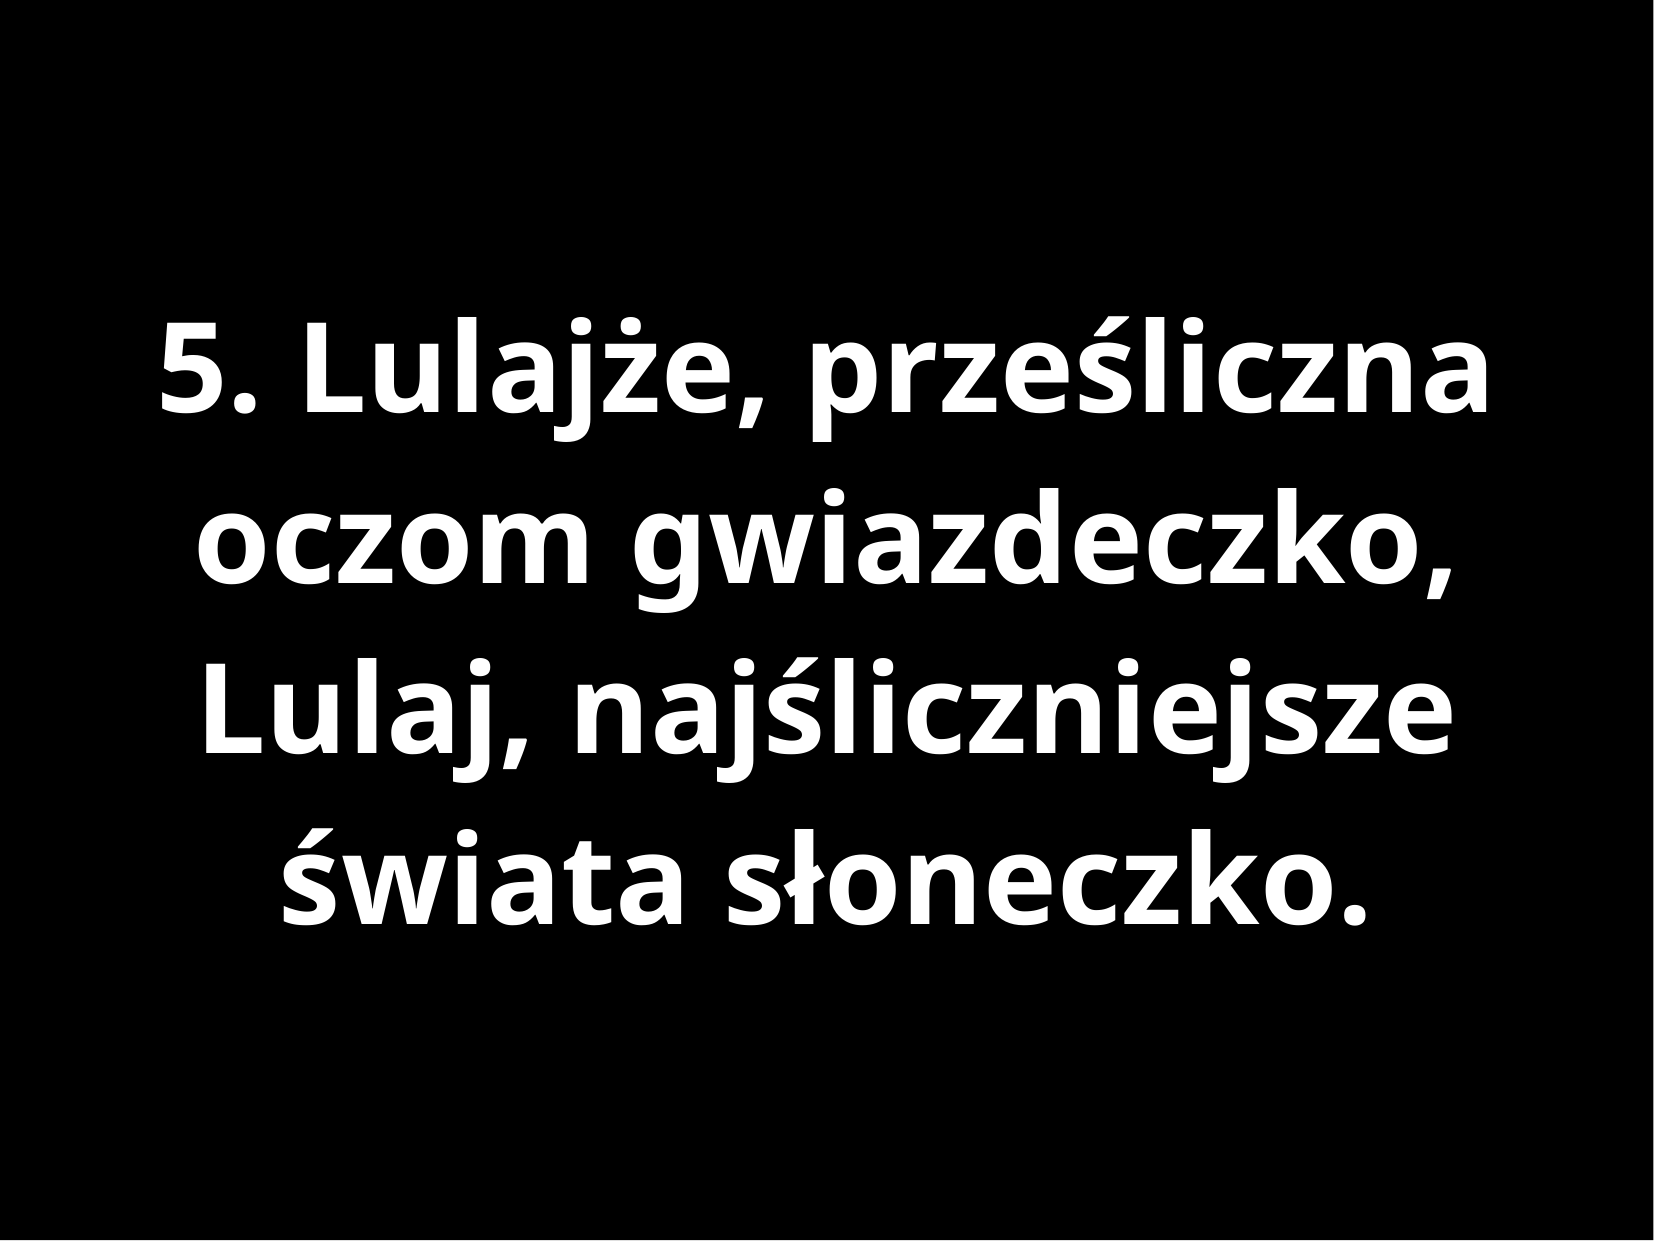

# 5. Lulajże, prześliczna oczom gwiazdeczko, Lulaj, najśliczniejsze świata słoneczko.